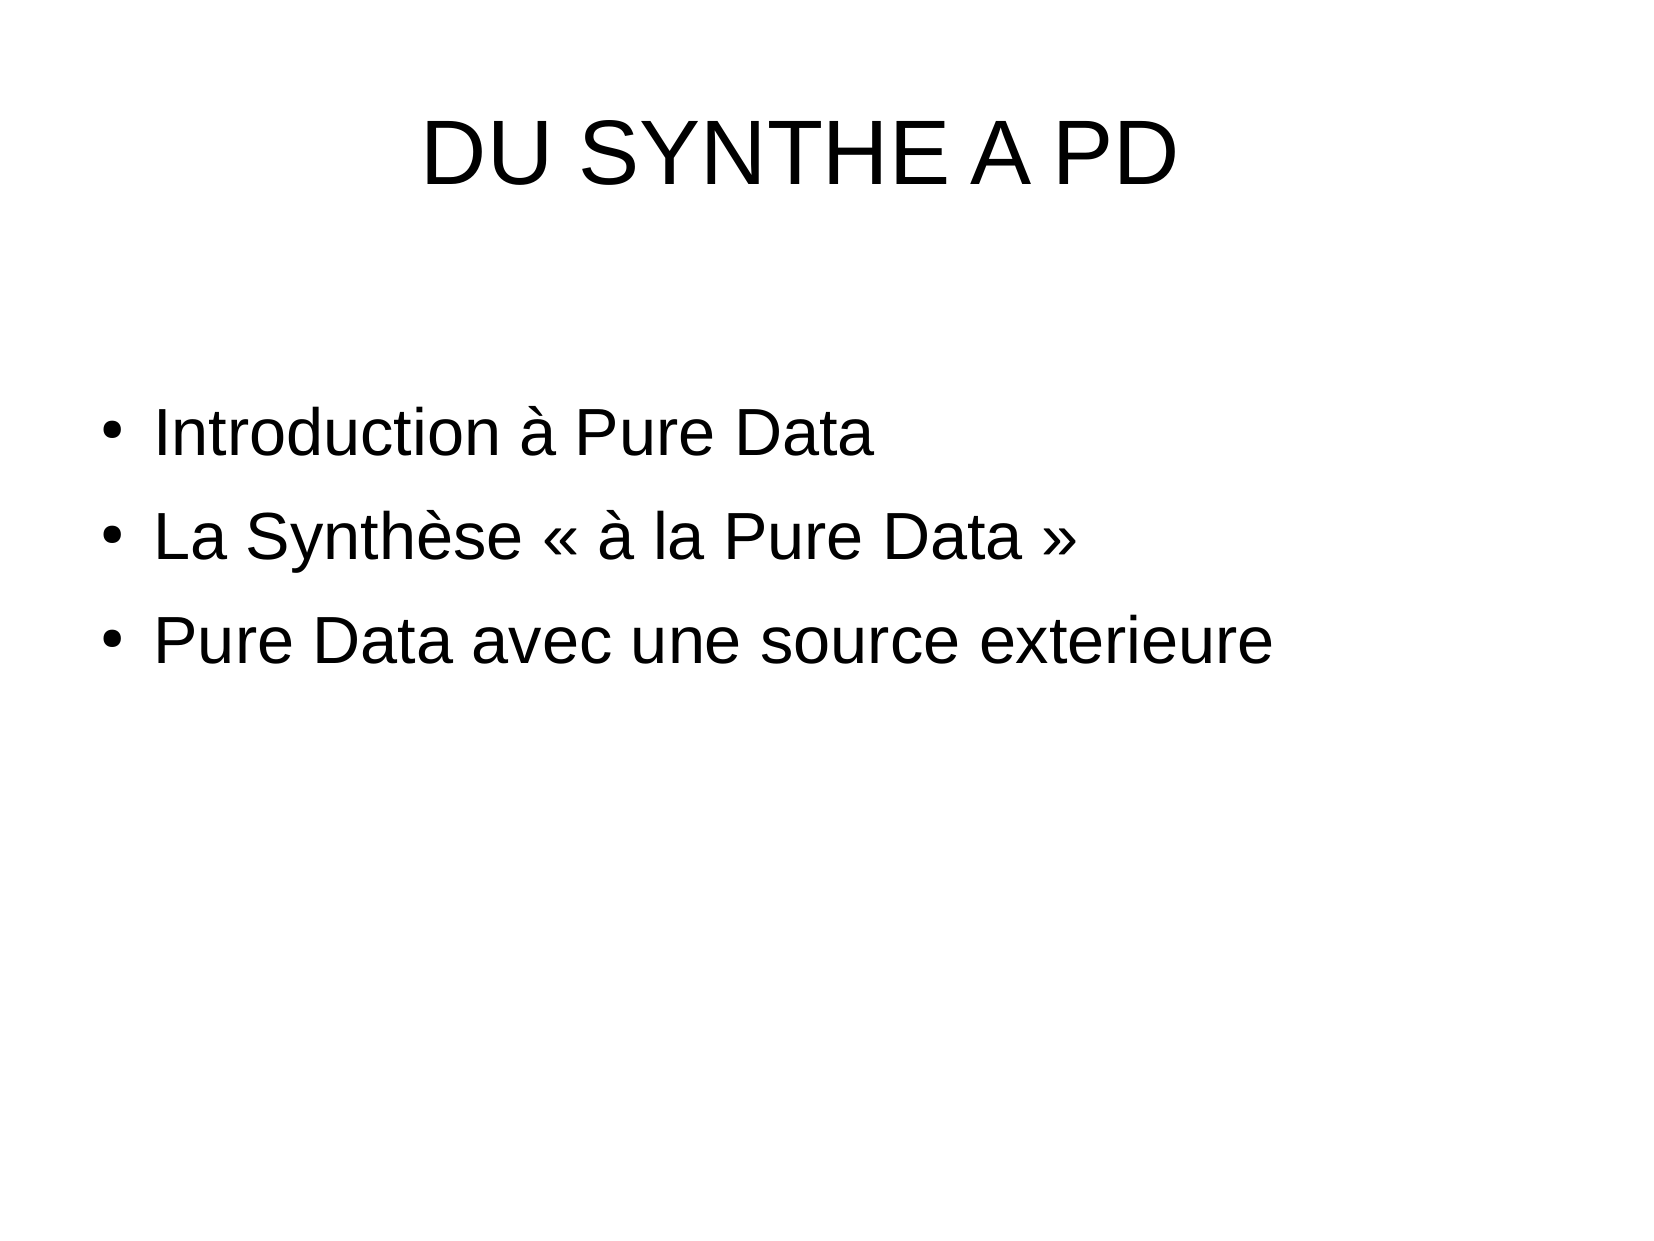

# DU SYNTHE A PD
Introduction à Pure Data
La Synthèse « à la Pure Data »
Pure Data avec une source exterieure